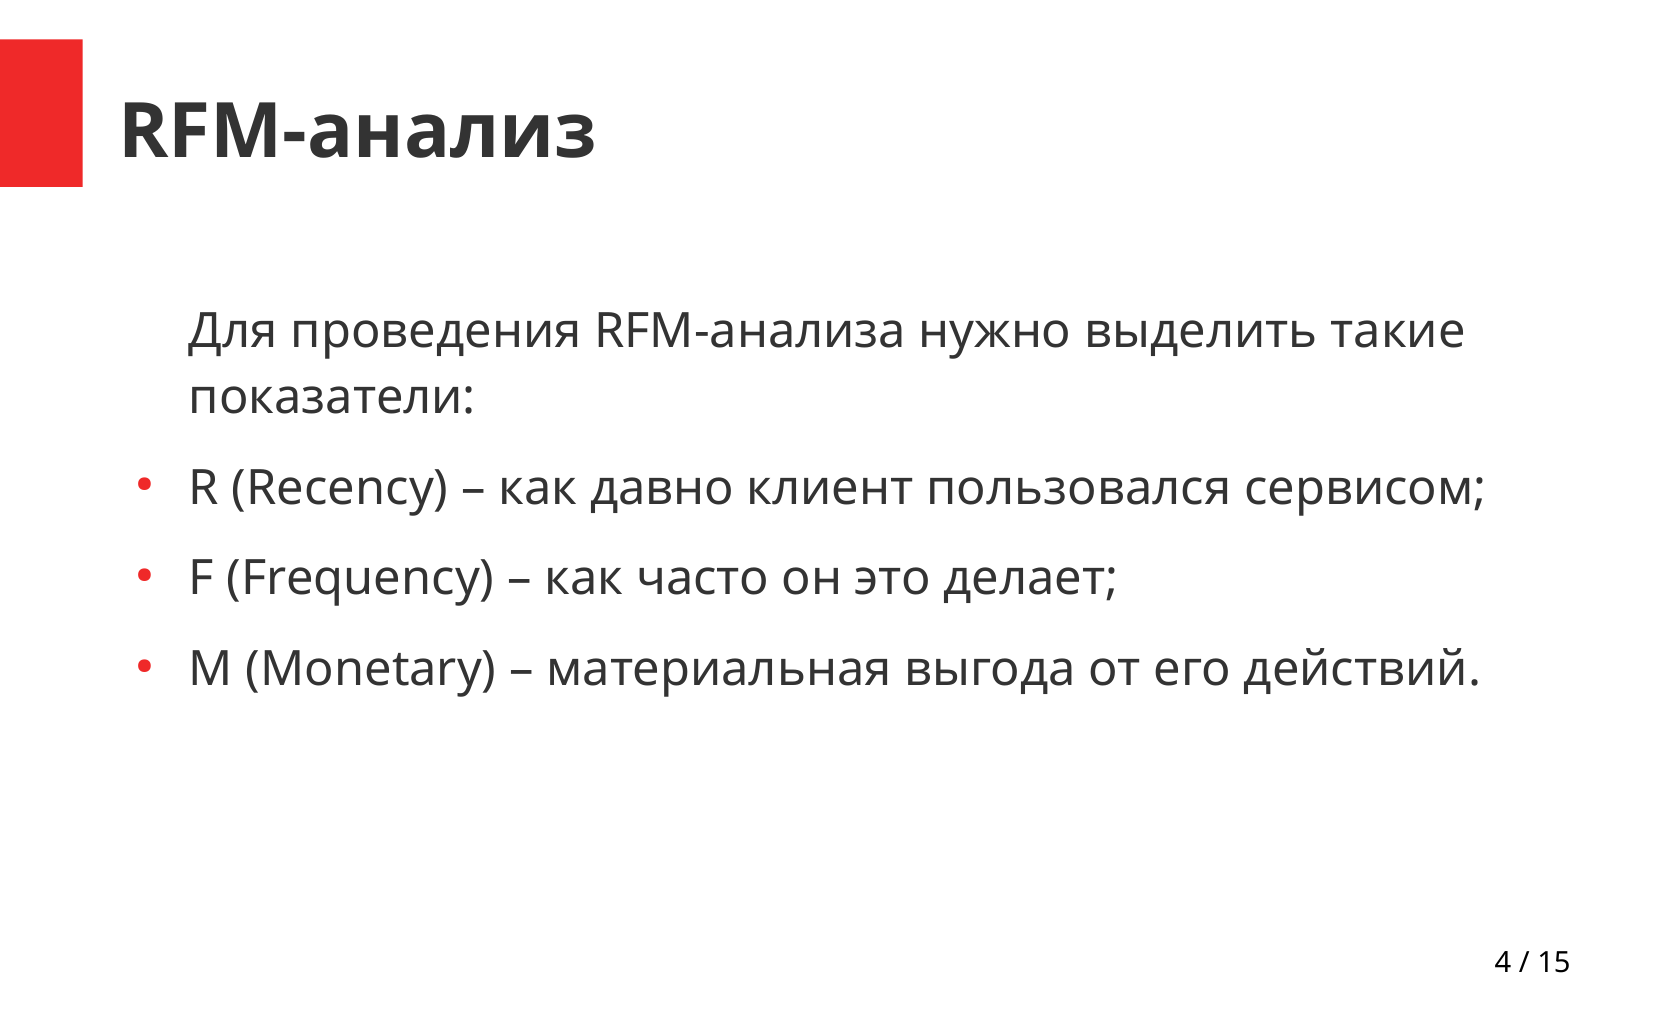

# RFM-анализ
Для проведения RFM-анализа нужно выделить такие показатели:
R (Recency) – как давно клиент пользовался сервисом;
F (Frequency) – как часто он это делает;
M (Monetary) – материальная выгода от его действий.
4